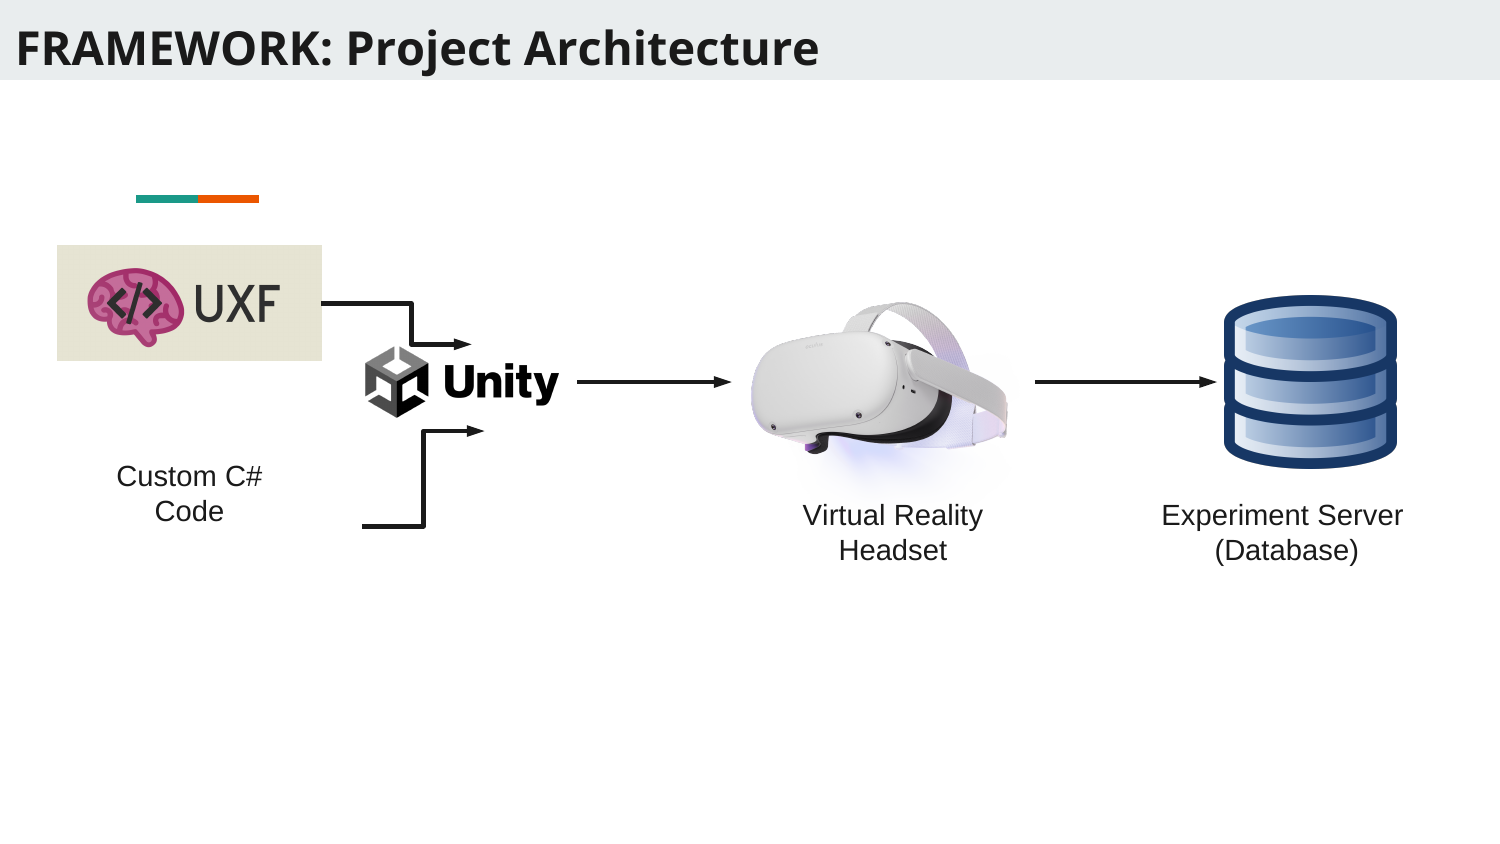

# FRAMEWORK: Project Architecture
Custom C#
Code
Experiment Server
(Database)
Virtual Reality
Headset